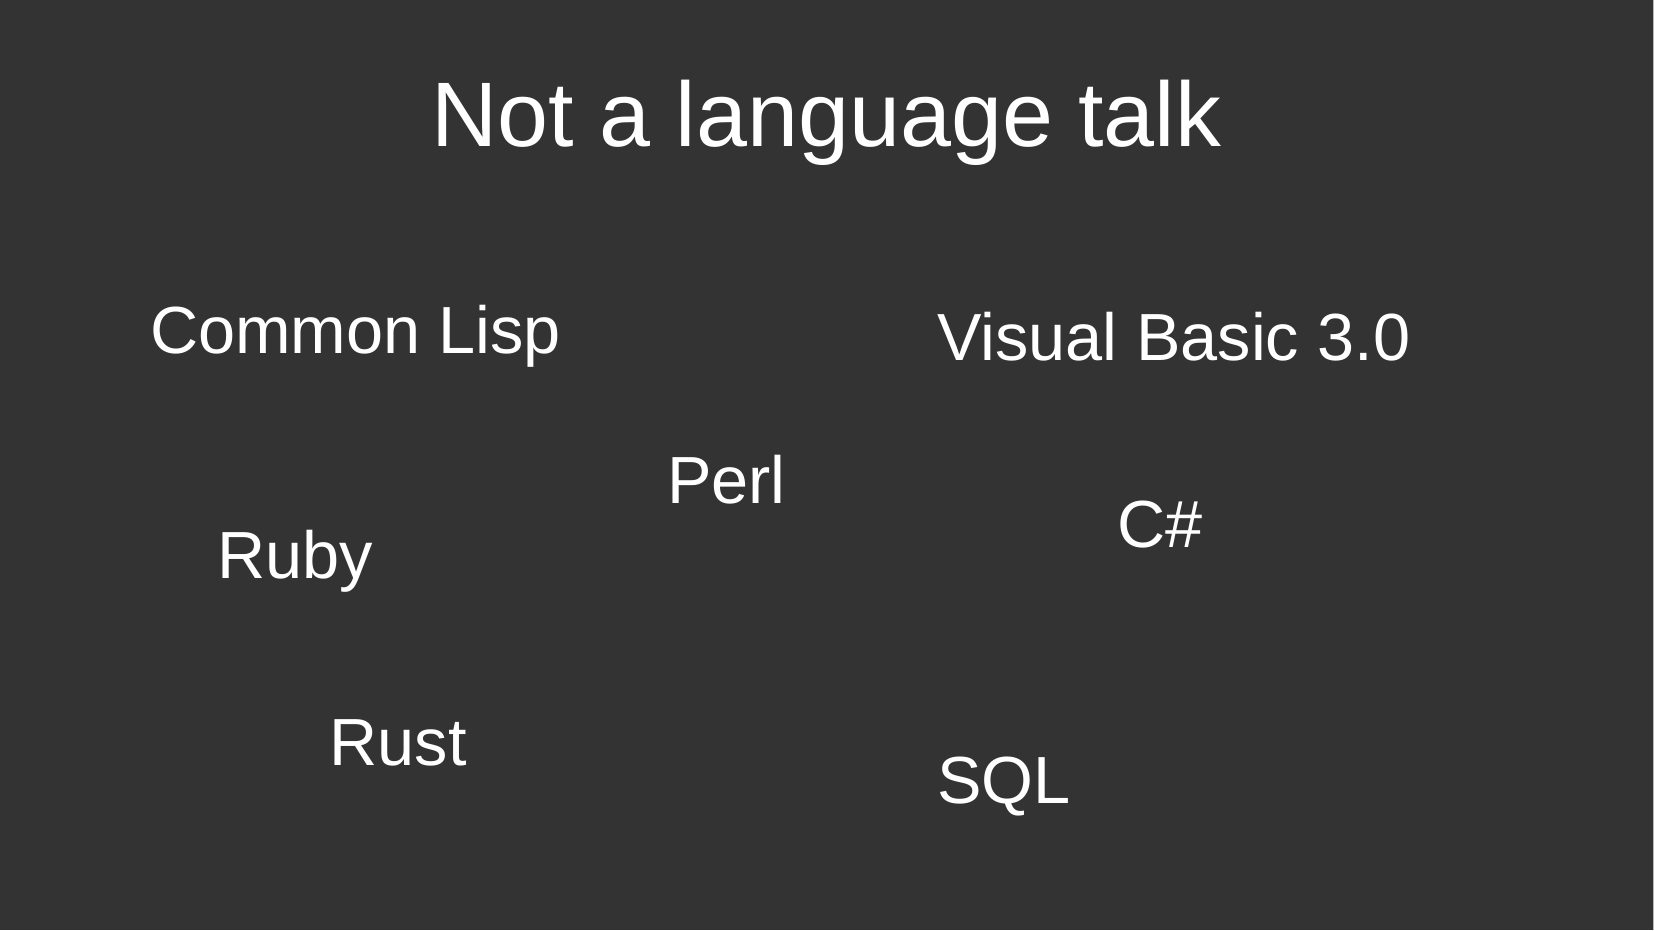

# Not a language talk
Common Lisp
Visual Basic 3.0
Perl
C#
Ruby
Rust
SQL